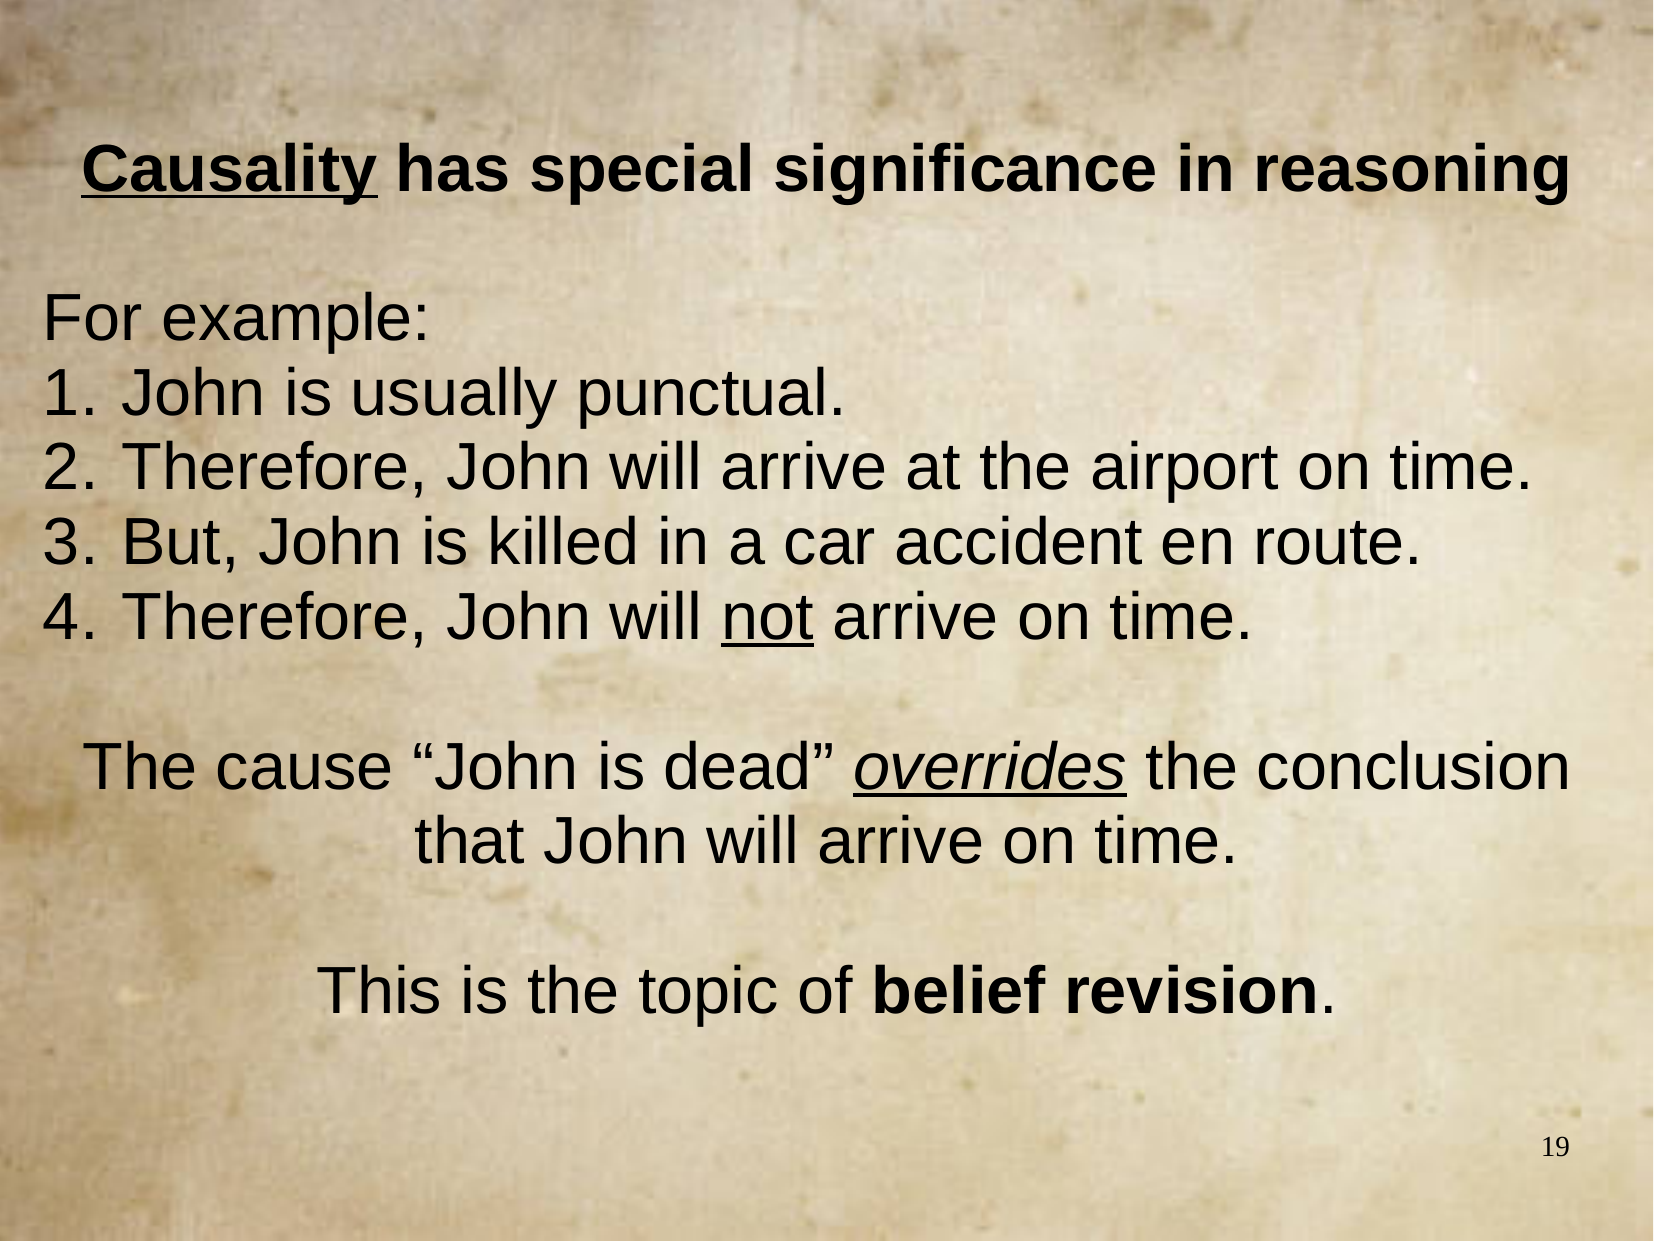

# Causality has special significance in reasoning
For example:
 John is usually punctual.
 Therefore, John will arrive at the airport on time.
 But, John is killed in a car accident en route.
 Therefore, John will not arrive on time.
The cause “John is dead” overrides the conclusion that John will arrive on time.
This is the topic of belief revision.
19